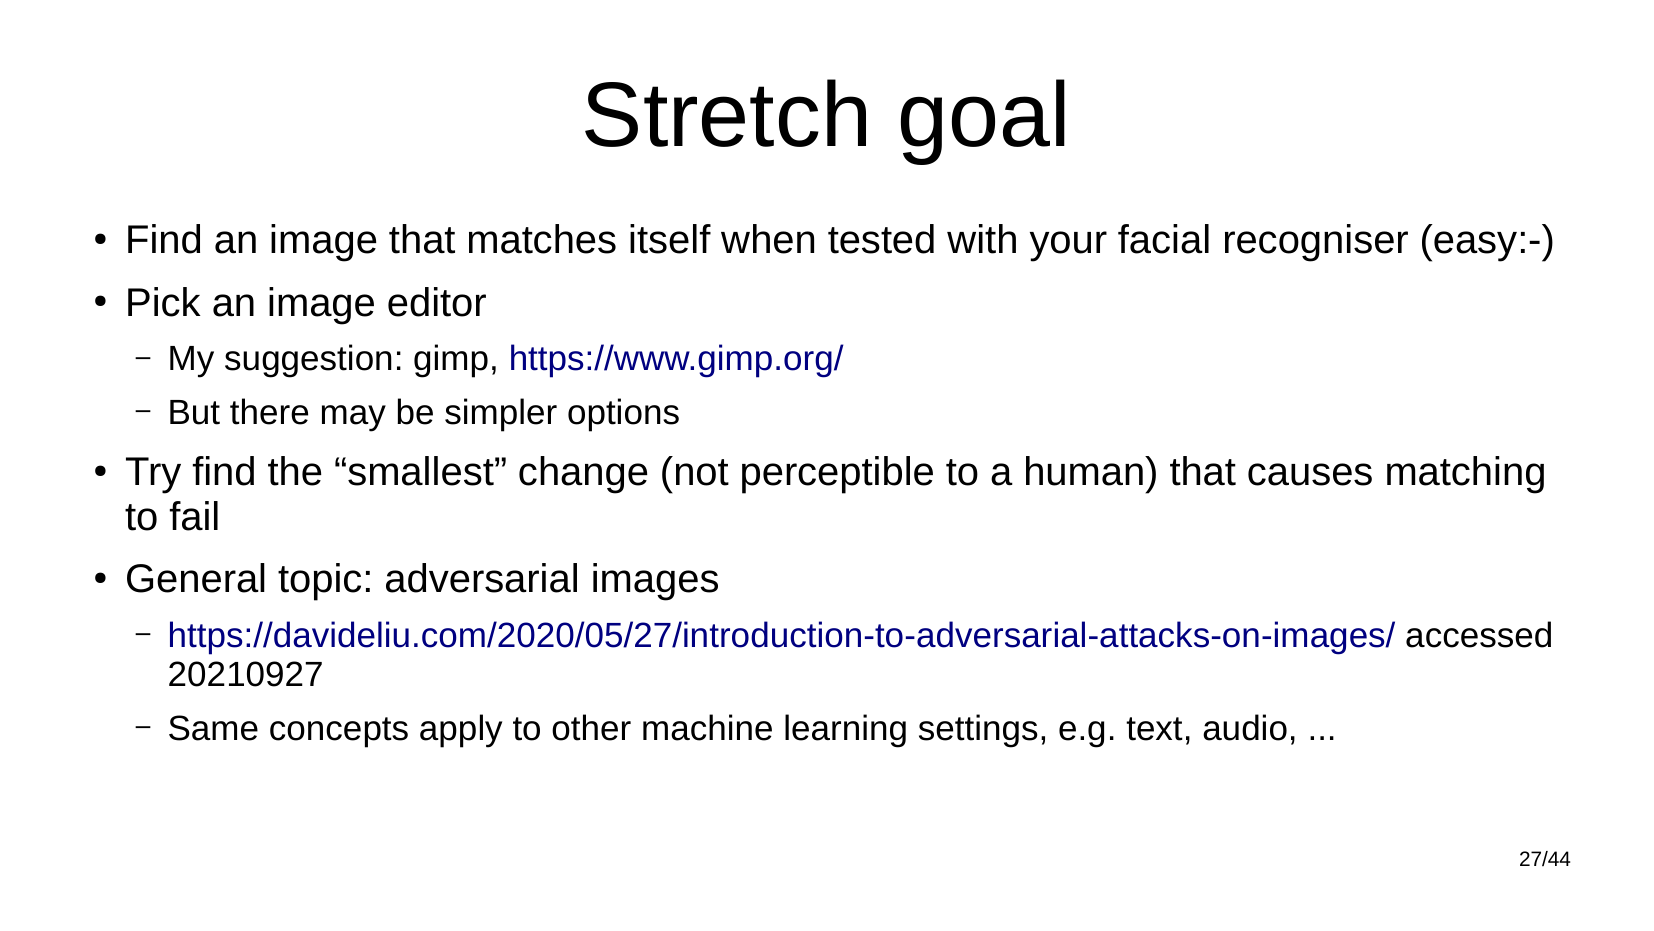

# Stretch goal
Find an image that matches itself when tested with your facial recogniser (easy:-)
Pick an image editor
My suggestion: gimp, https://www.gimp.org/
But there may be simpler options
Try find the “smallest” change (not perceptible to a human) that causes matching to fail
General topic: adversarial images
https://davideliu.com/2020/05/27/introduction-to-adversarial-attacks-on-images/ accessed 20210927
Same concepts apply to other machine learning settings, e.g. text, audio, ...
27